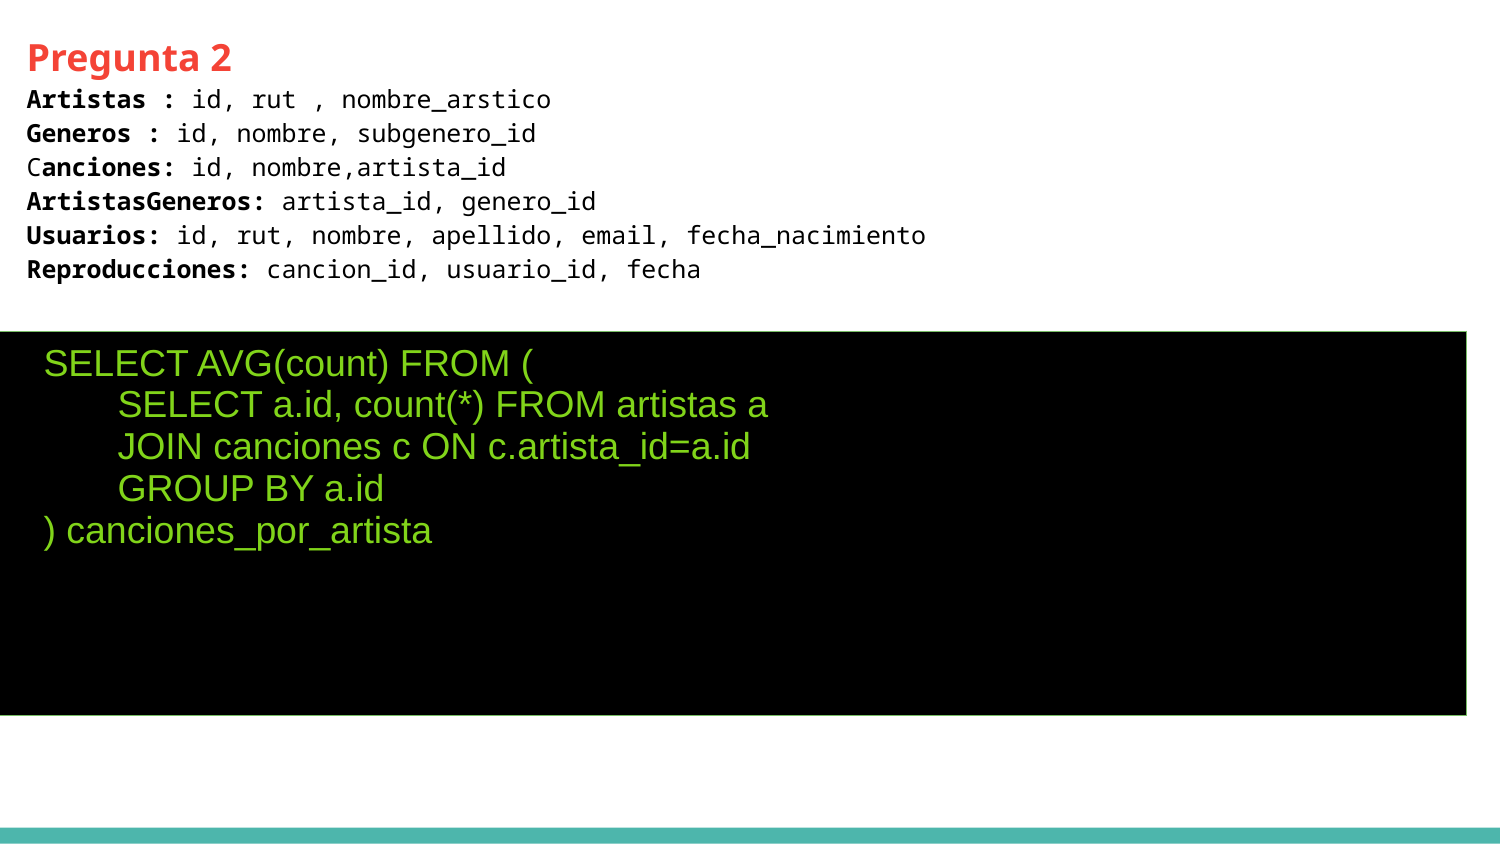

Pregunta 2
Artistas : id, rut , nombre_arstico
Generos : id, nombre, subgenero_id
Canciones: id, nombre,artista_id
ArtistasGeneros: artista_id, genero_id
Usuarios: id, rut, nombre, apellido, email, fecha_nacimiento
Reproducciones: cancion_id, usuario_id, fecha
4 - Cuantas canciones tiene en promedio los artista en Musify.
| |
| --- |
SELECT AVG(count) FROM (
	SELECT a.id, count(*) FROM artistas a
	JOIN canciones c ON c.artista_id=a.id
	GROUP BY a.id
) canciones_por_artista